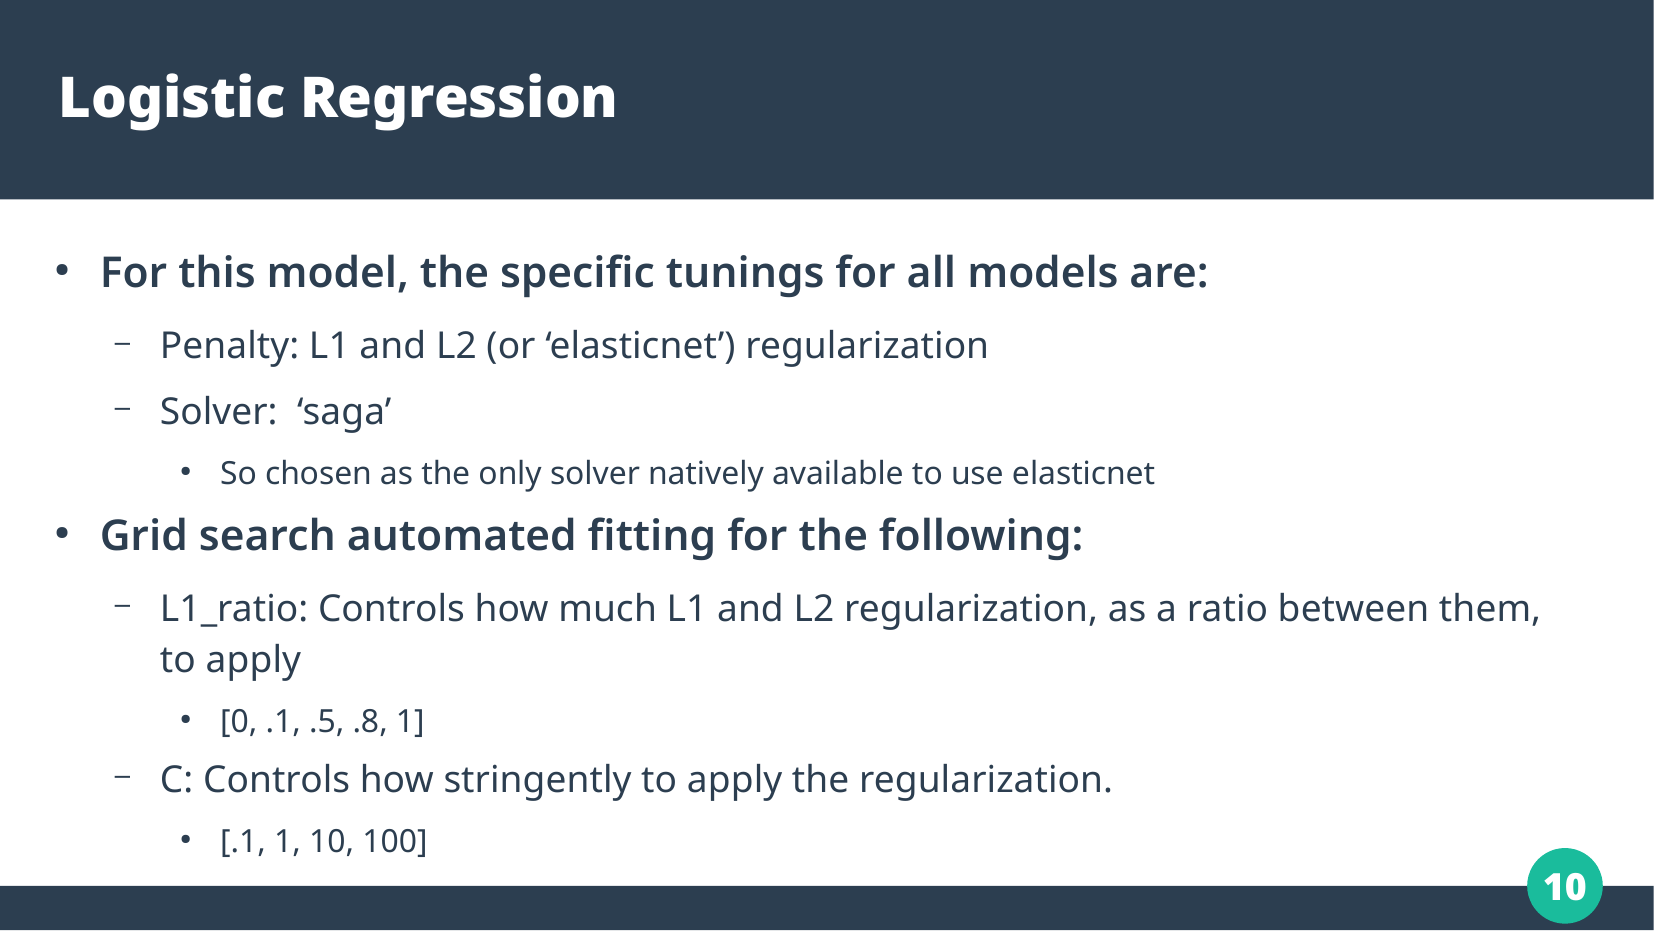

# Logistic Regression
For this model, the specific tunings for all models are:
Penalty: L1 and L2 (or ‘elasticnet’) regularization
Solver: ‘saga’
So chosen as the only solver natively available to use elasticnet
Grid search automated fitting for the following:
L1_ratio: Controls how much L1 and L2 regularization, as a ratio between them, to apply
[0, .1, .5, .8, 1]
C: Controls how stringently to apply the regularization.
[.1, 1, 10, 100]